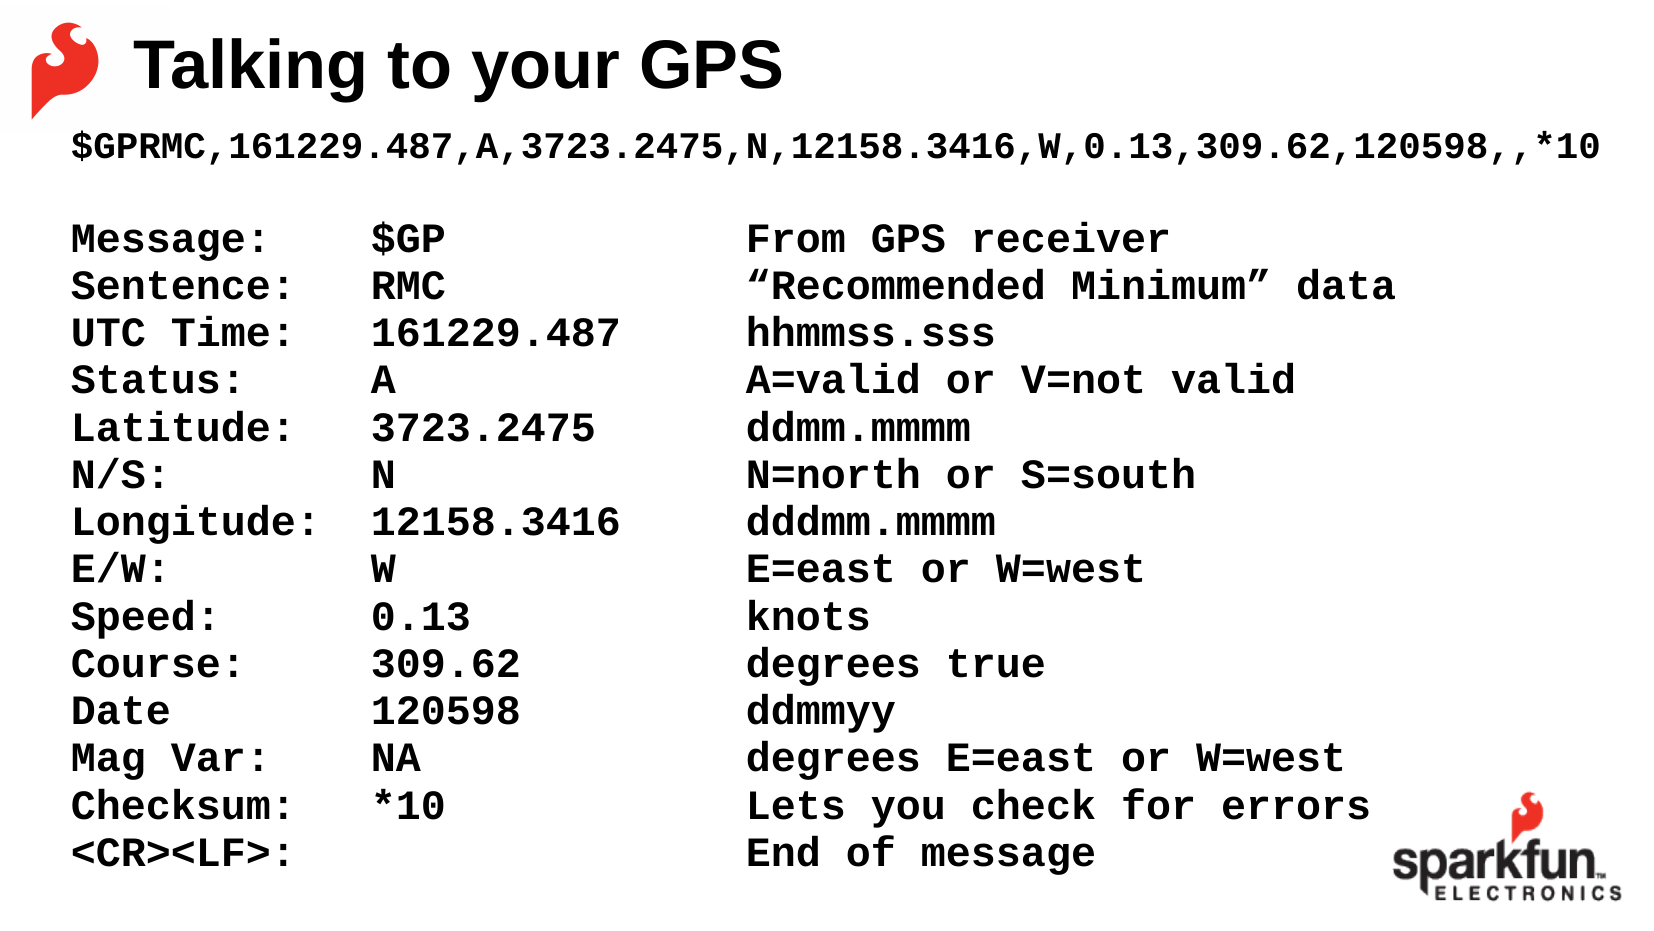

# Talking to your GPS
$GPRMC,161229.487,A,3723.2475,N,12158.3416,W,0.13,309.62,120598,,*10
Message:		$GP 				From GPS receiver
Sentence: 	RMC				“Recommended Minimum” data
UTC Time:	161229.487		hhmmss.sss
Status:		A					A=valid or V=not valid
Latitude:	3723.2475		ddmm.mmmm
N/S:			N					N=north or S=south
Longitude:	12158.3416		dddmm.mmmm
E/W:			W					E=east or W=west
Speed:		0.13				knots
Course:		309.62			degrees true
Date			120598			ddmmyy
Mag Var:		NA					degrees E=east or W=west
Checksum:	*10				Lets you check for errors
<CR><LF>:						End of message